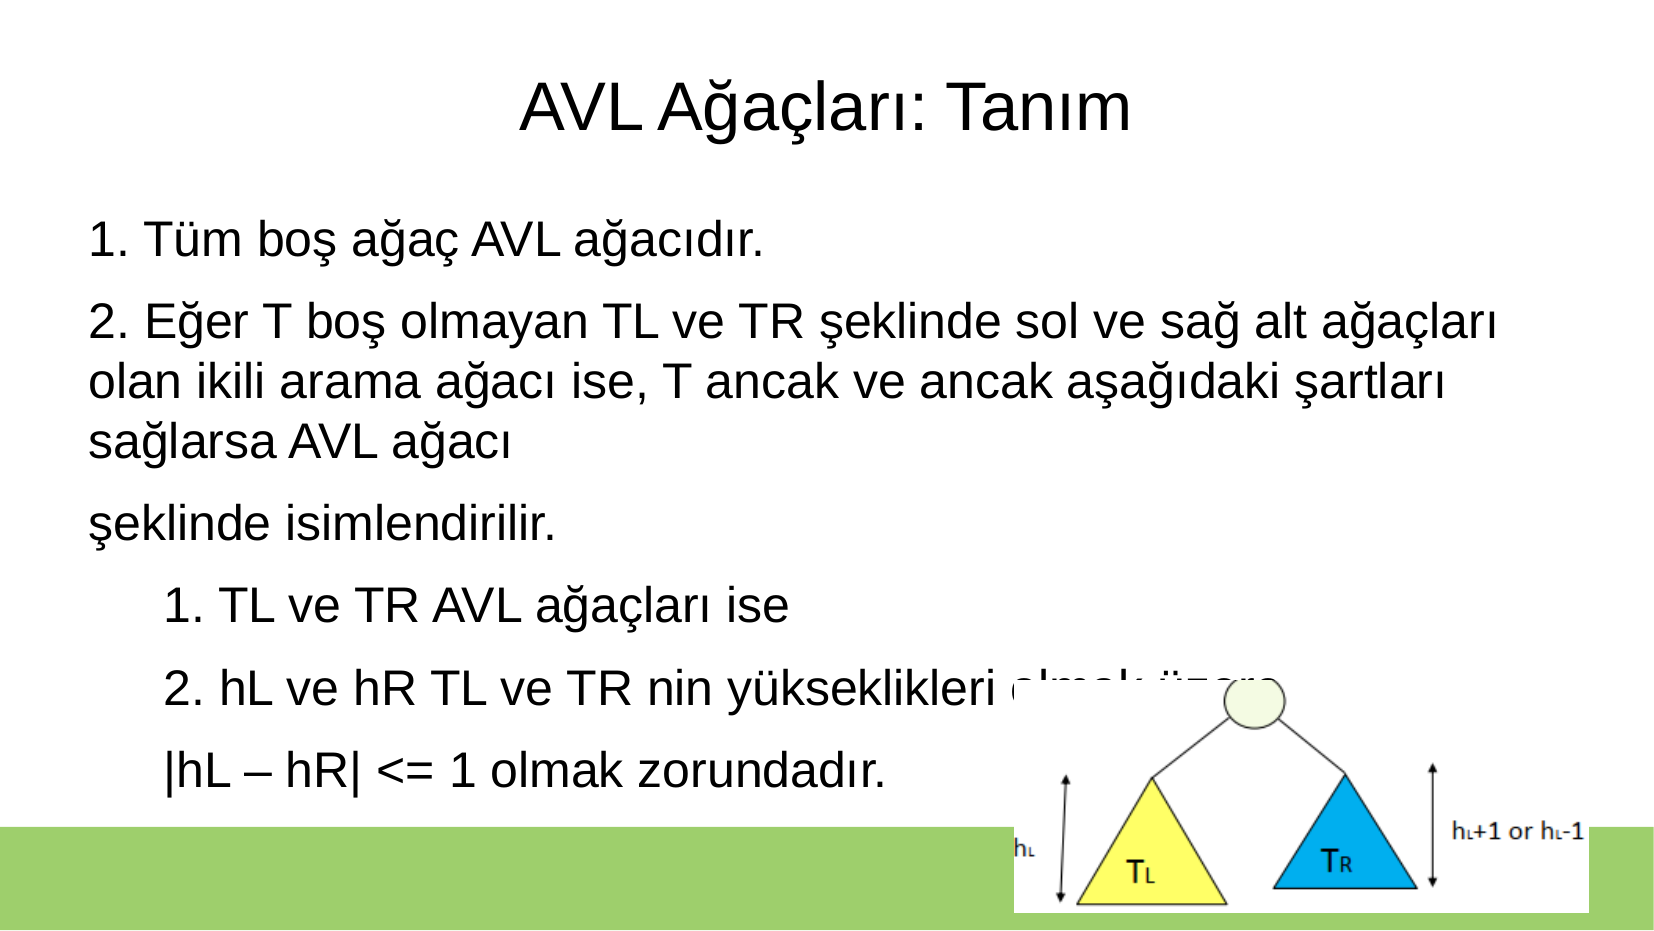

# AVL Ağaçları: Tanım
1. Tüm boş ağaç AVL ağacıdır.
2. Eğer T boş olmayan TL ve TR şeklinde sol ve sağ alt ağaçları olan ikili arama ağacı ise, T ancak ve ancak aşağıdaki şartları sağlarsa AVL ağacı
şeklinde isimlendirilir.
	1. TL ve TR AVL ağaçları ise
	2. hL ve hR TL ve TR nin yükseklikleri olmak üzere
	|hL – hR| <= 1 olmak zorundadır.